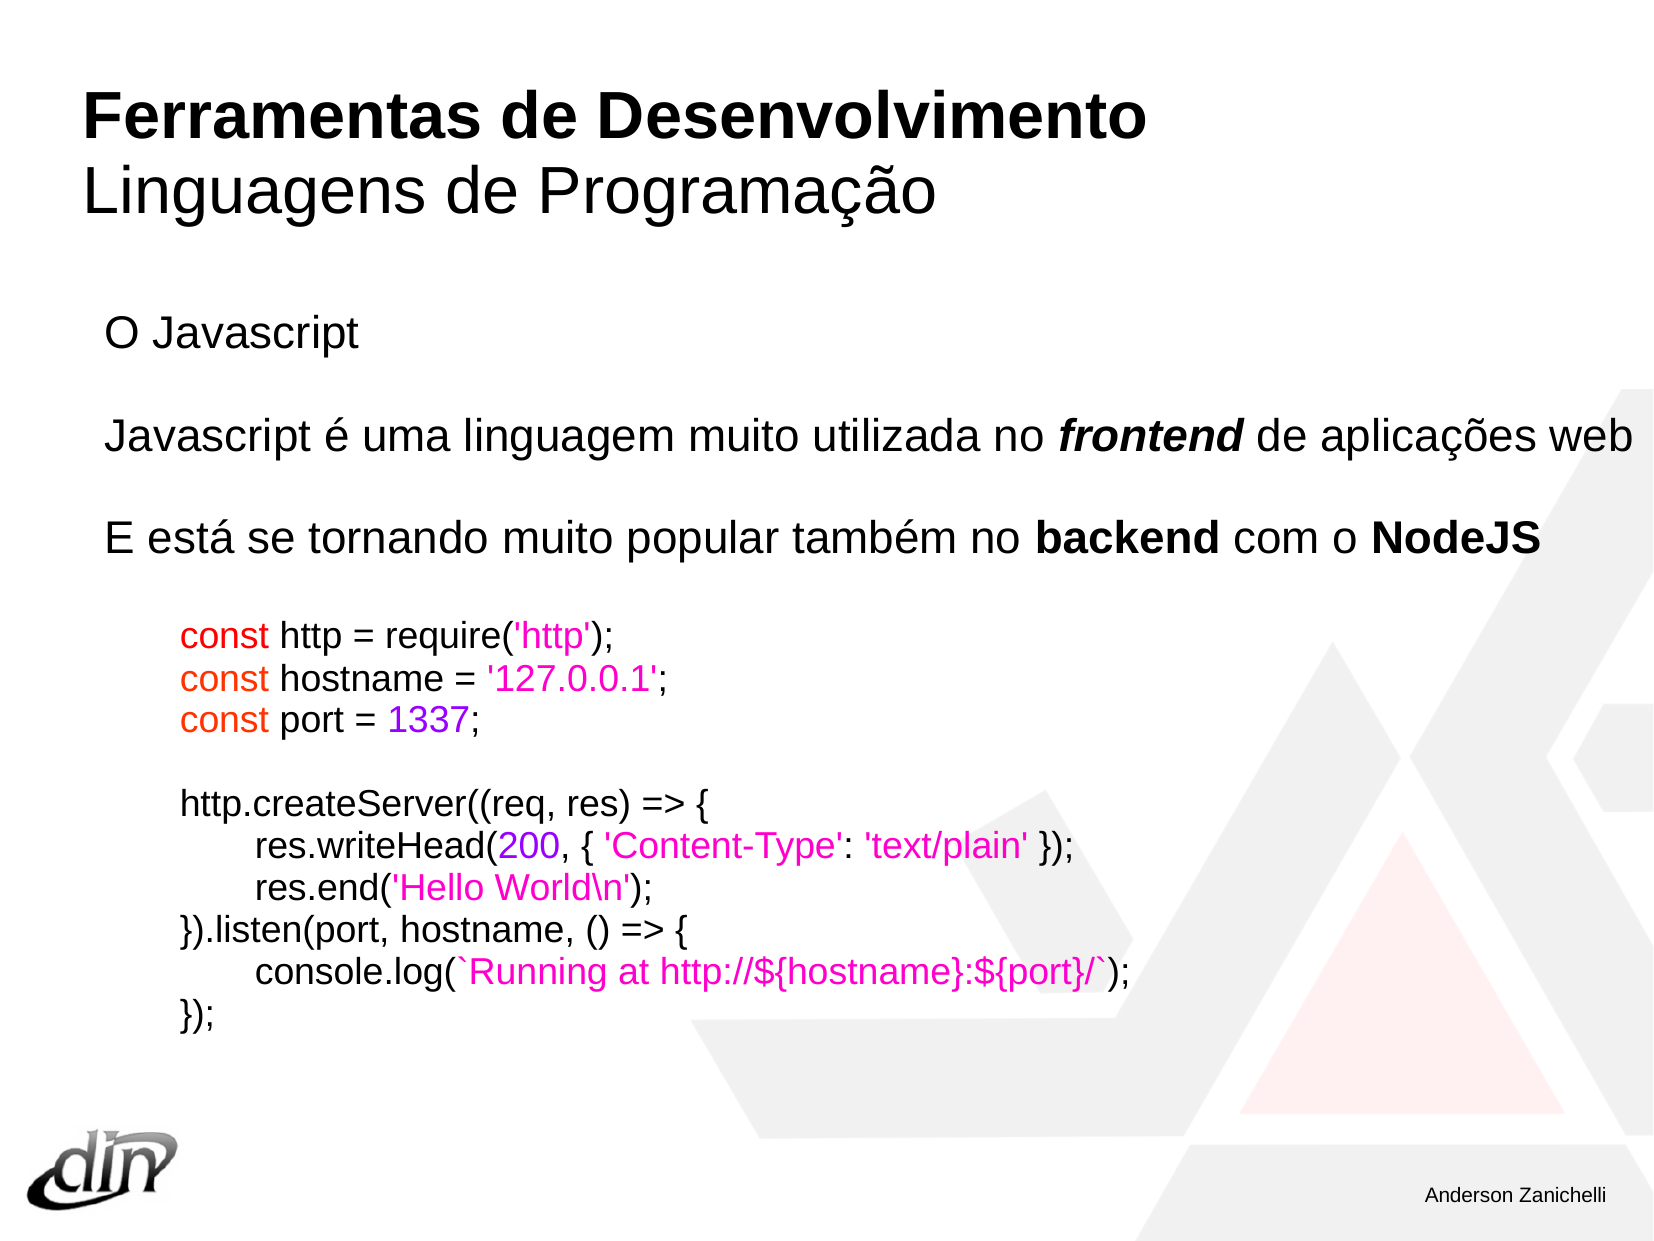

# Ferramentas de Desenvolvimento Linguagens de Programação
O Javascript
Javascript é uma linguagem muito utilizada no frontend de aplicações web
E está se tornando muito popular também no backend com o NodeJS
	const http = require('http');
	const hostname = '127.0.0.1';
	const port = 1337;
	http.createServer((req, res) => {
		res.writeHead(200, { 'Content-Type': 'text/plain' });
		res.end('Hello World\n');
	}).listen(port, hostname, () => {
		console.log(`Running at http://${hostname}:${port}/`);
	});
Anderson Zanichelli